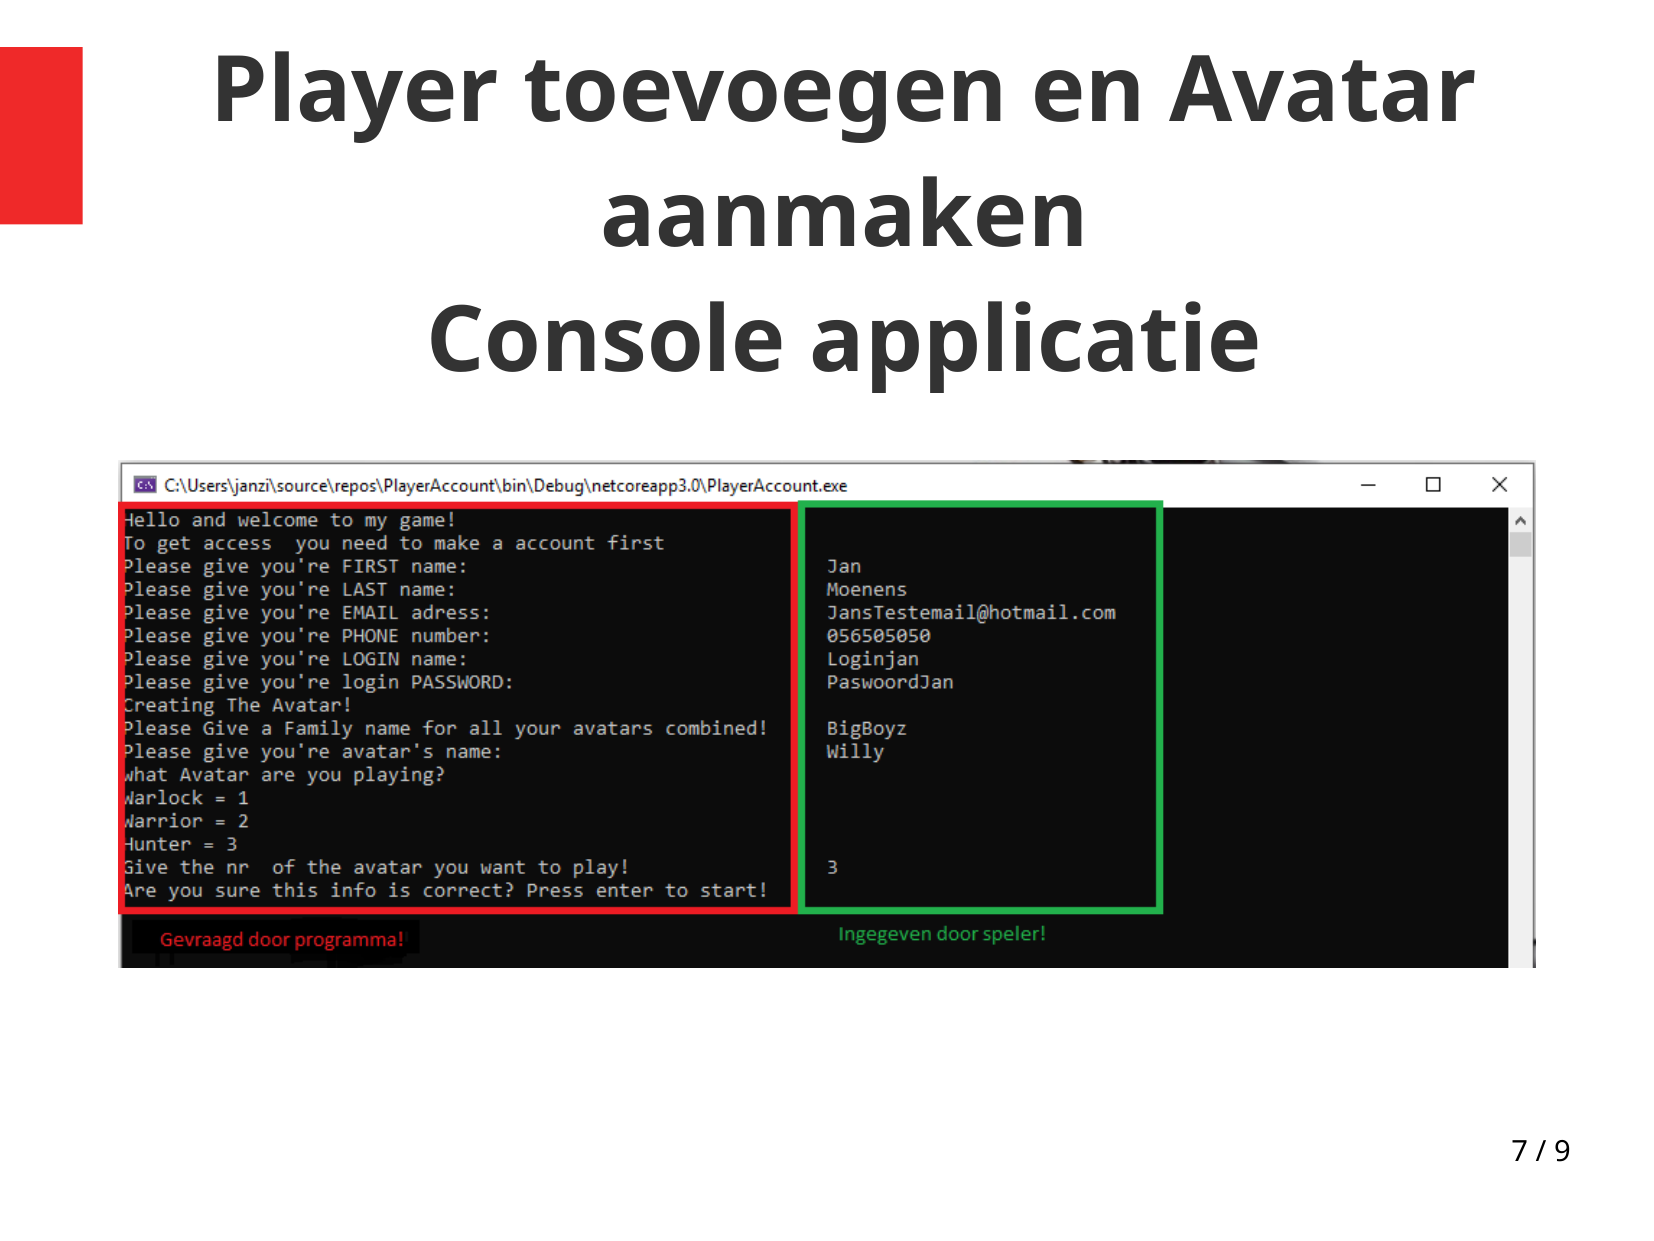

# Player toevoegen en Avatar aanmaken Console applicatie
7